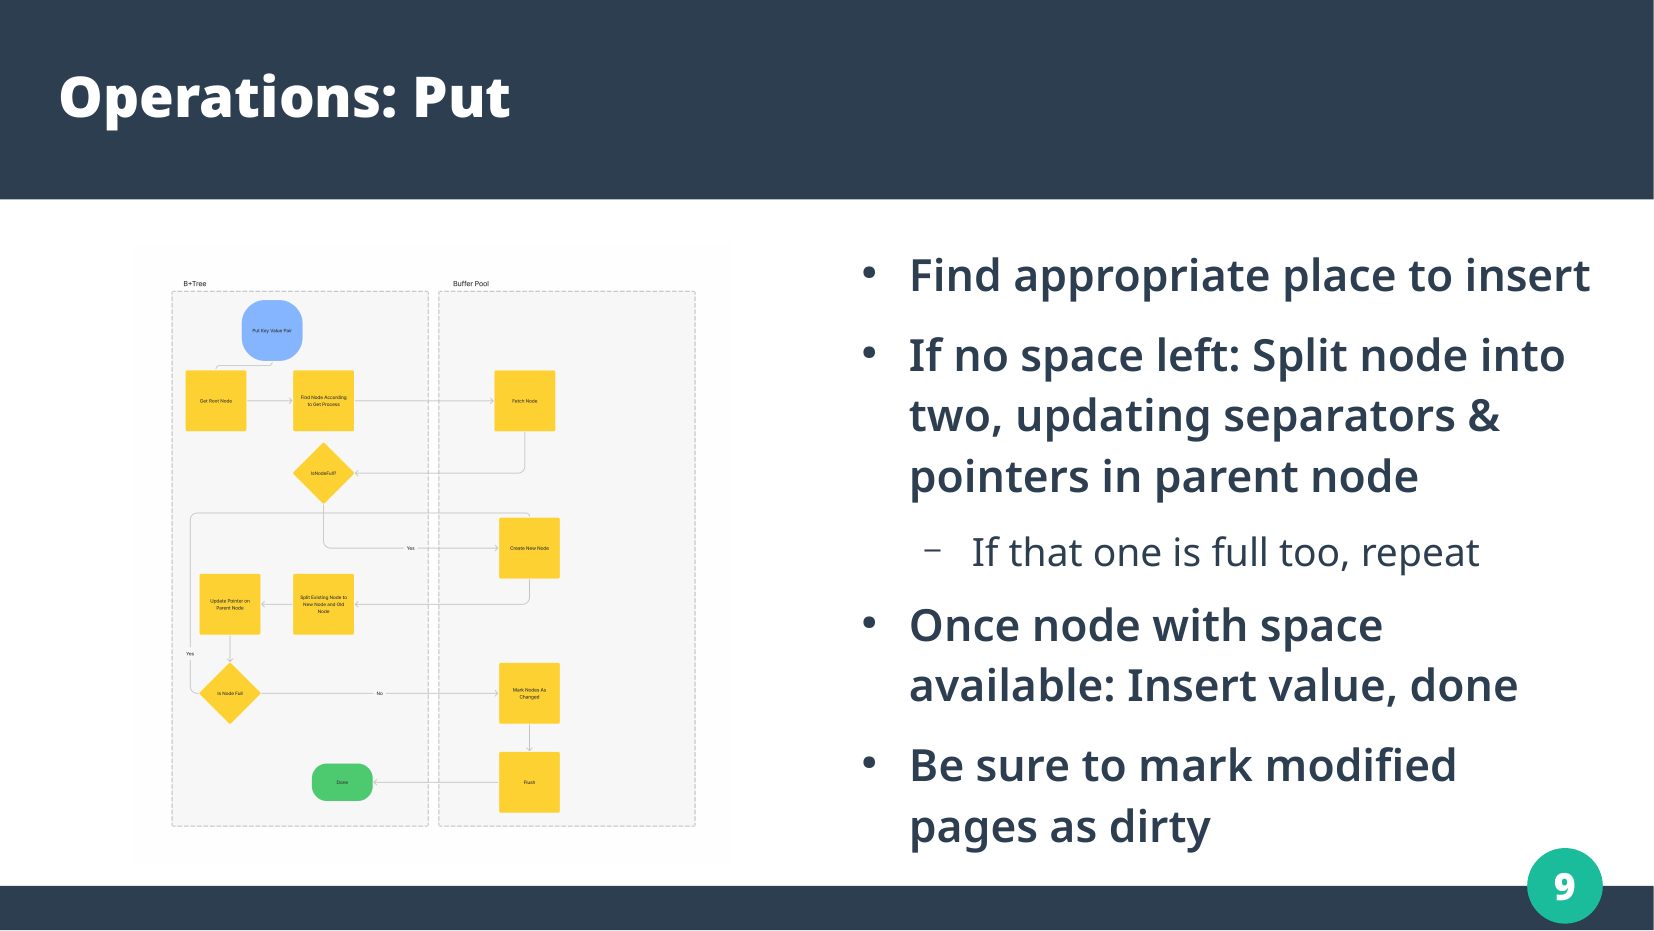

# Operations: Put
Find appropriate place to insert
If no space left: Split node into two, updating separators & pointers in parent node
If that one is full too, repeat
Once node with space available: Insert value, done
Be sure to mark modified pages as dirty